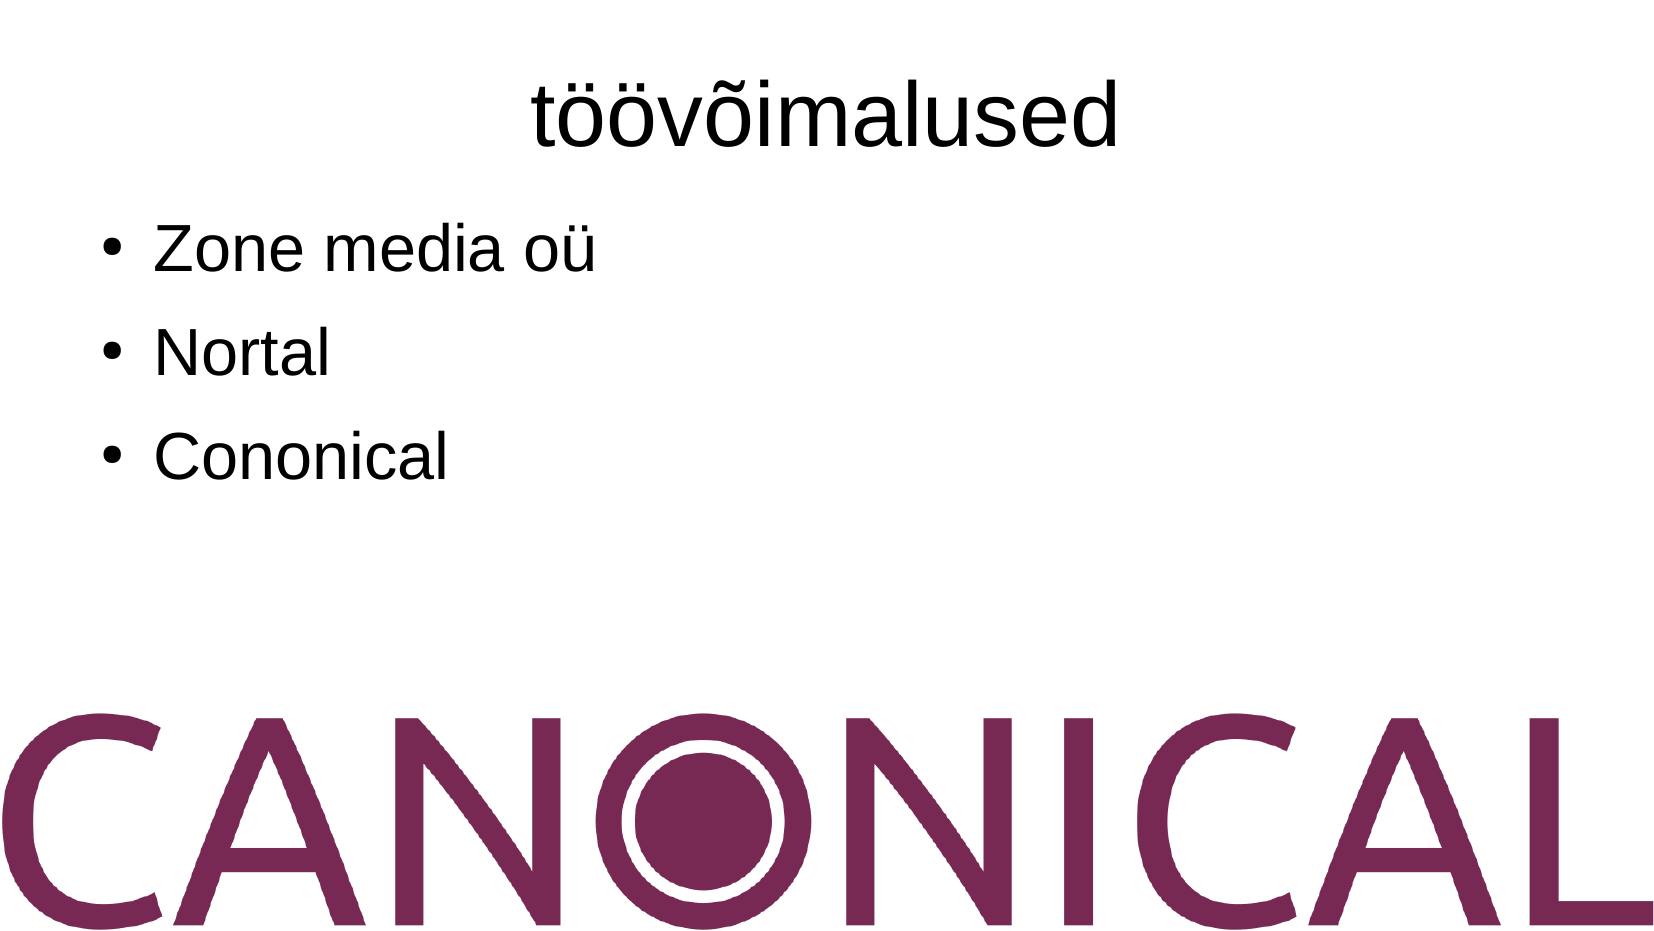

# töövõimalused
Zone media oü
Nortal
Cononical